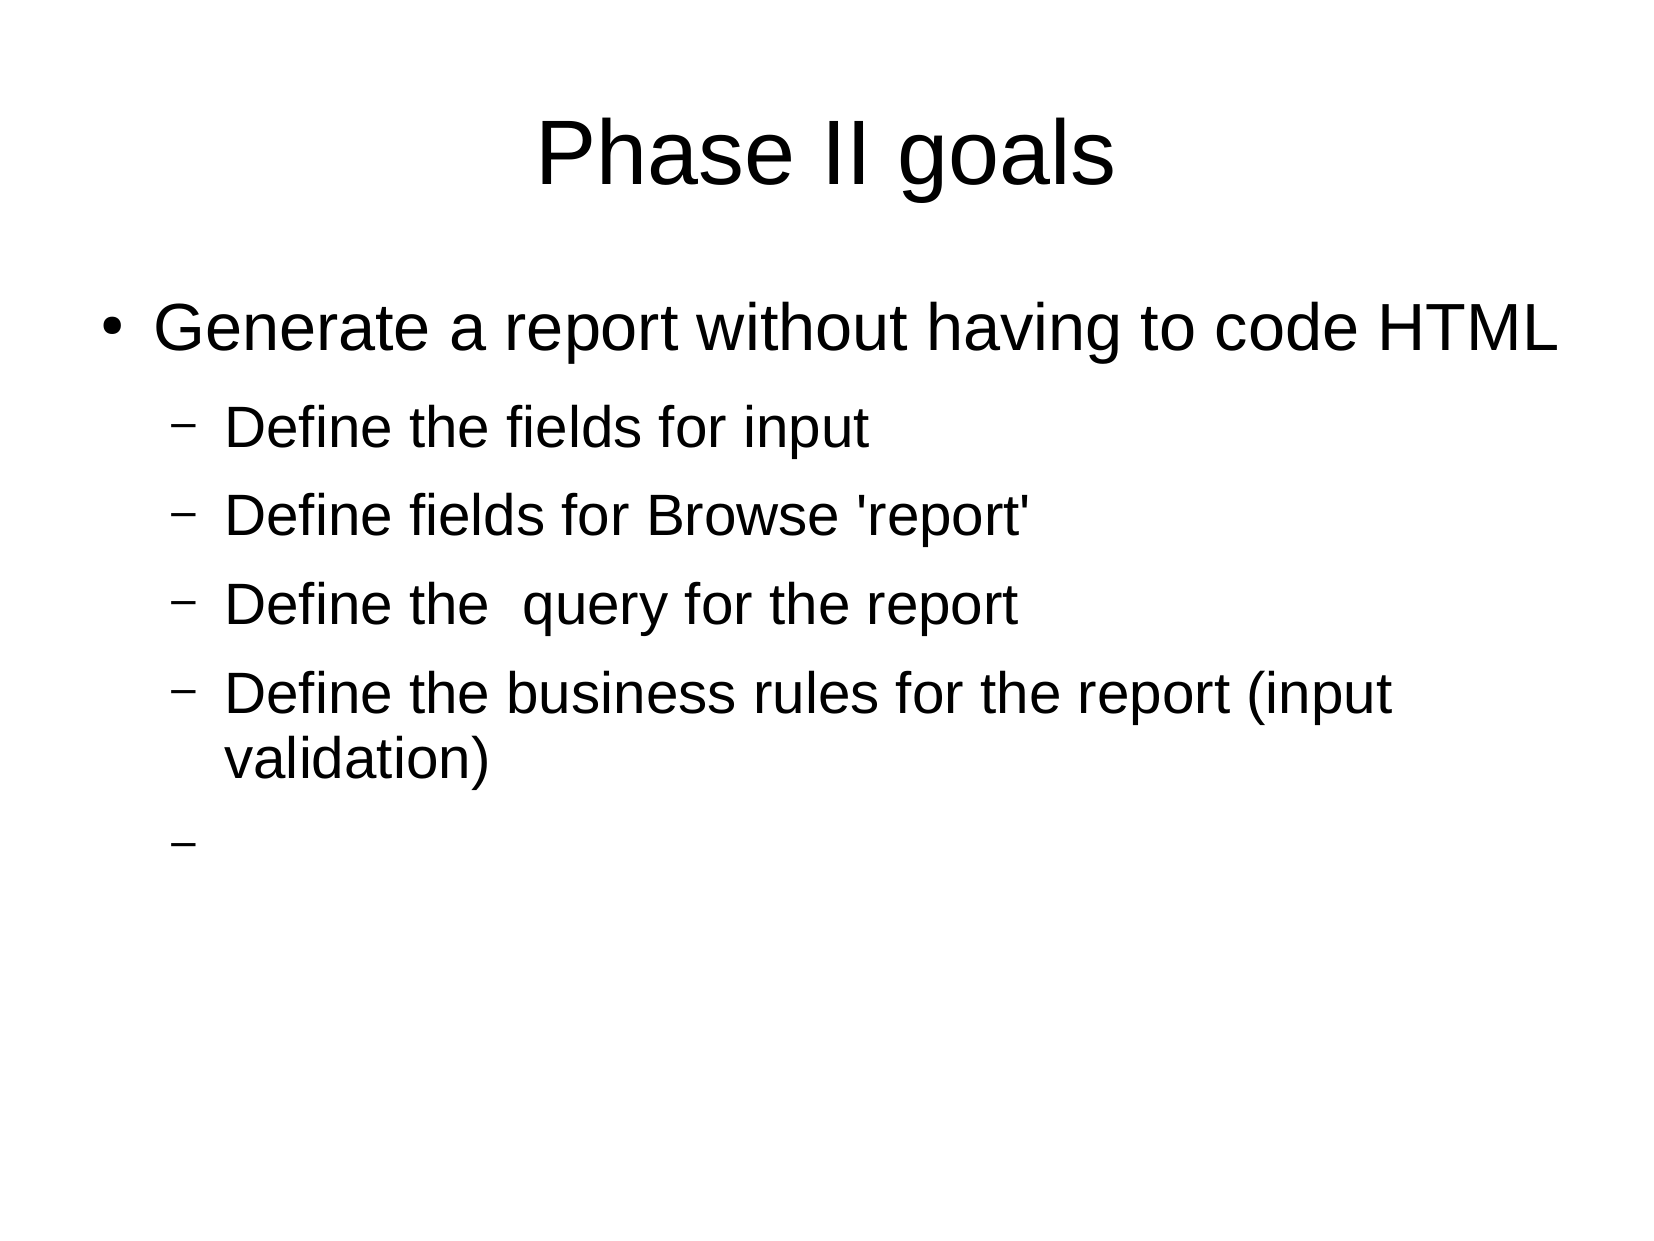

# Phase II goals
Generate a report without having to code HTML
Define the fields for input
Define fields for Browse 'report'
Define the query for the report
Define the business rules for the report (input validation)